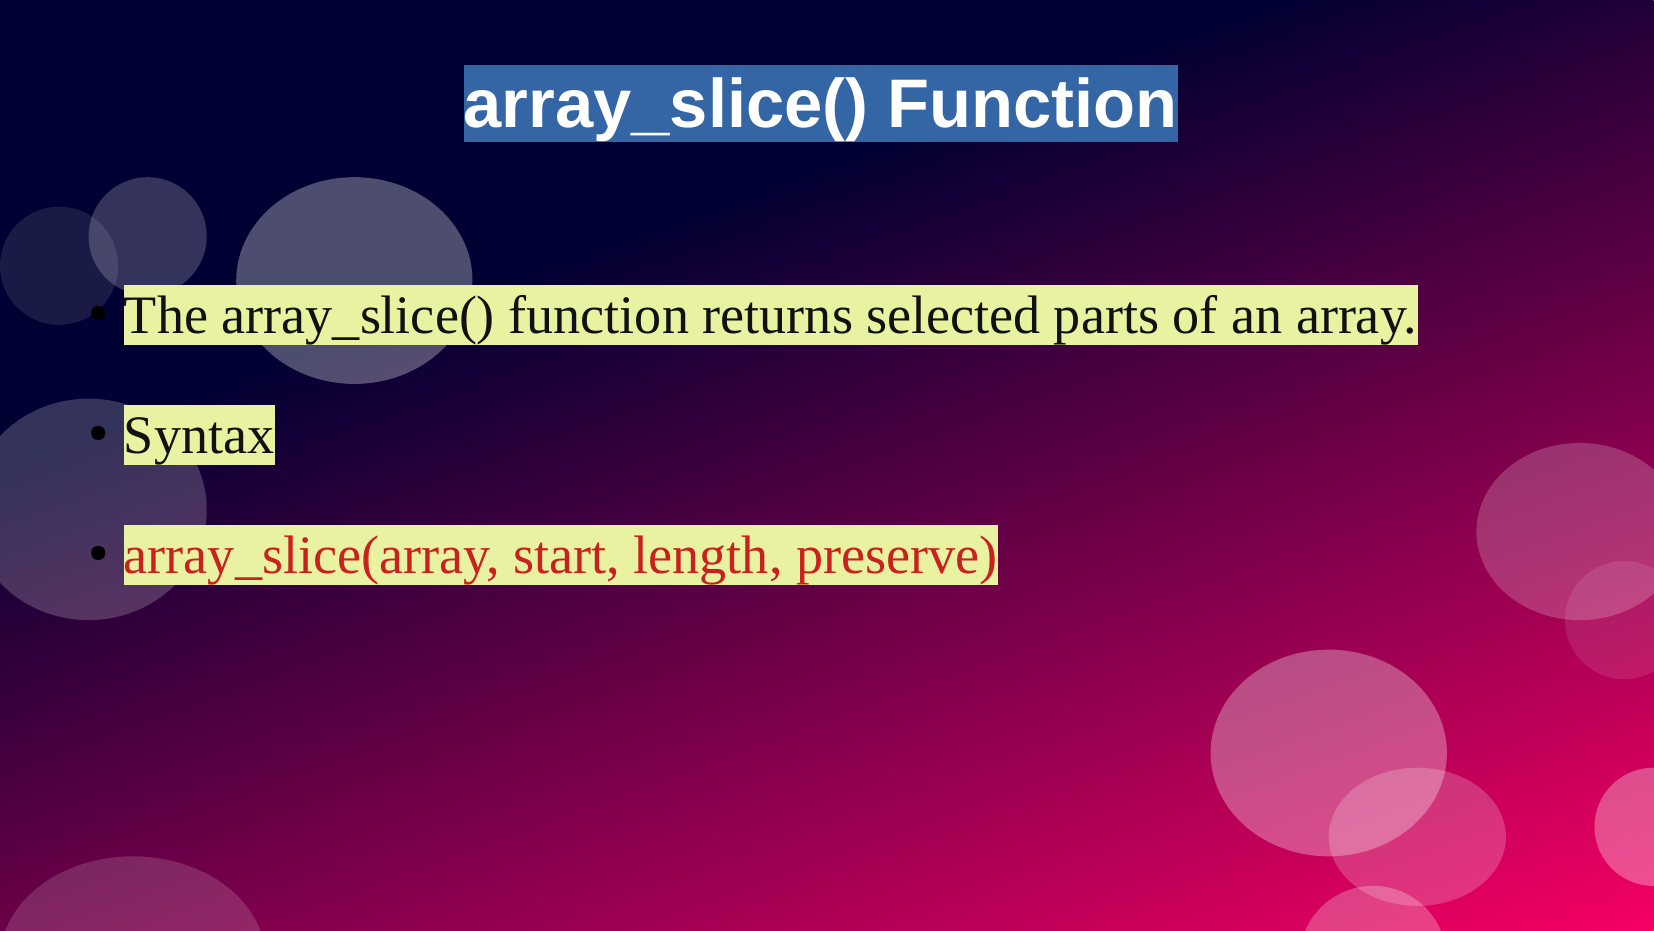

# array_slice() Function
The array_slice() function returns selected parts of an array.
Syntax
array_slice(array, start, length, preserve)